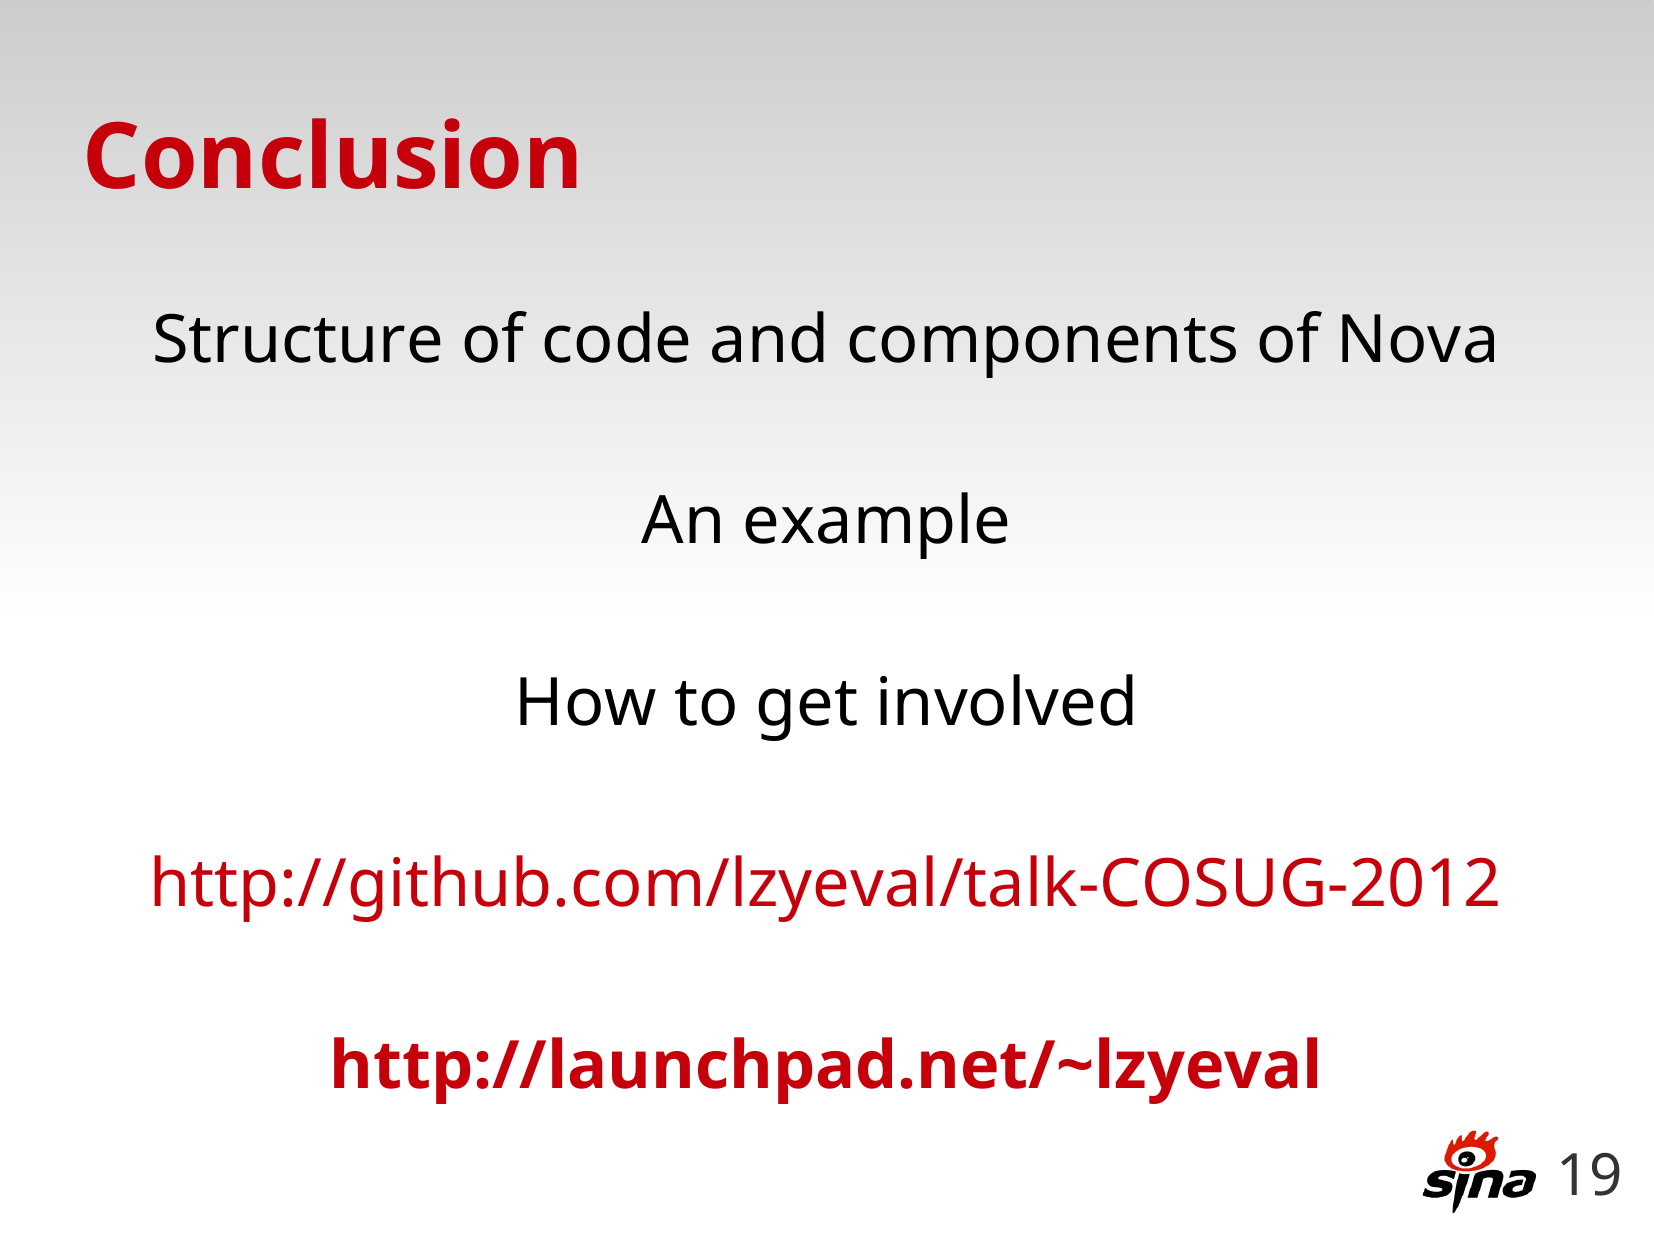

# Conclusion
Structure of code and components of Nova
An example
How to get involved
http://github.com/lzyeval/talk-COSUG-2012
http://launchpad.net/~lzyeval
19